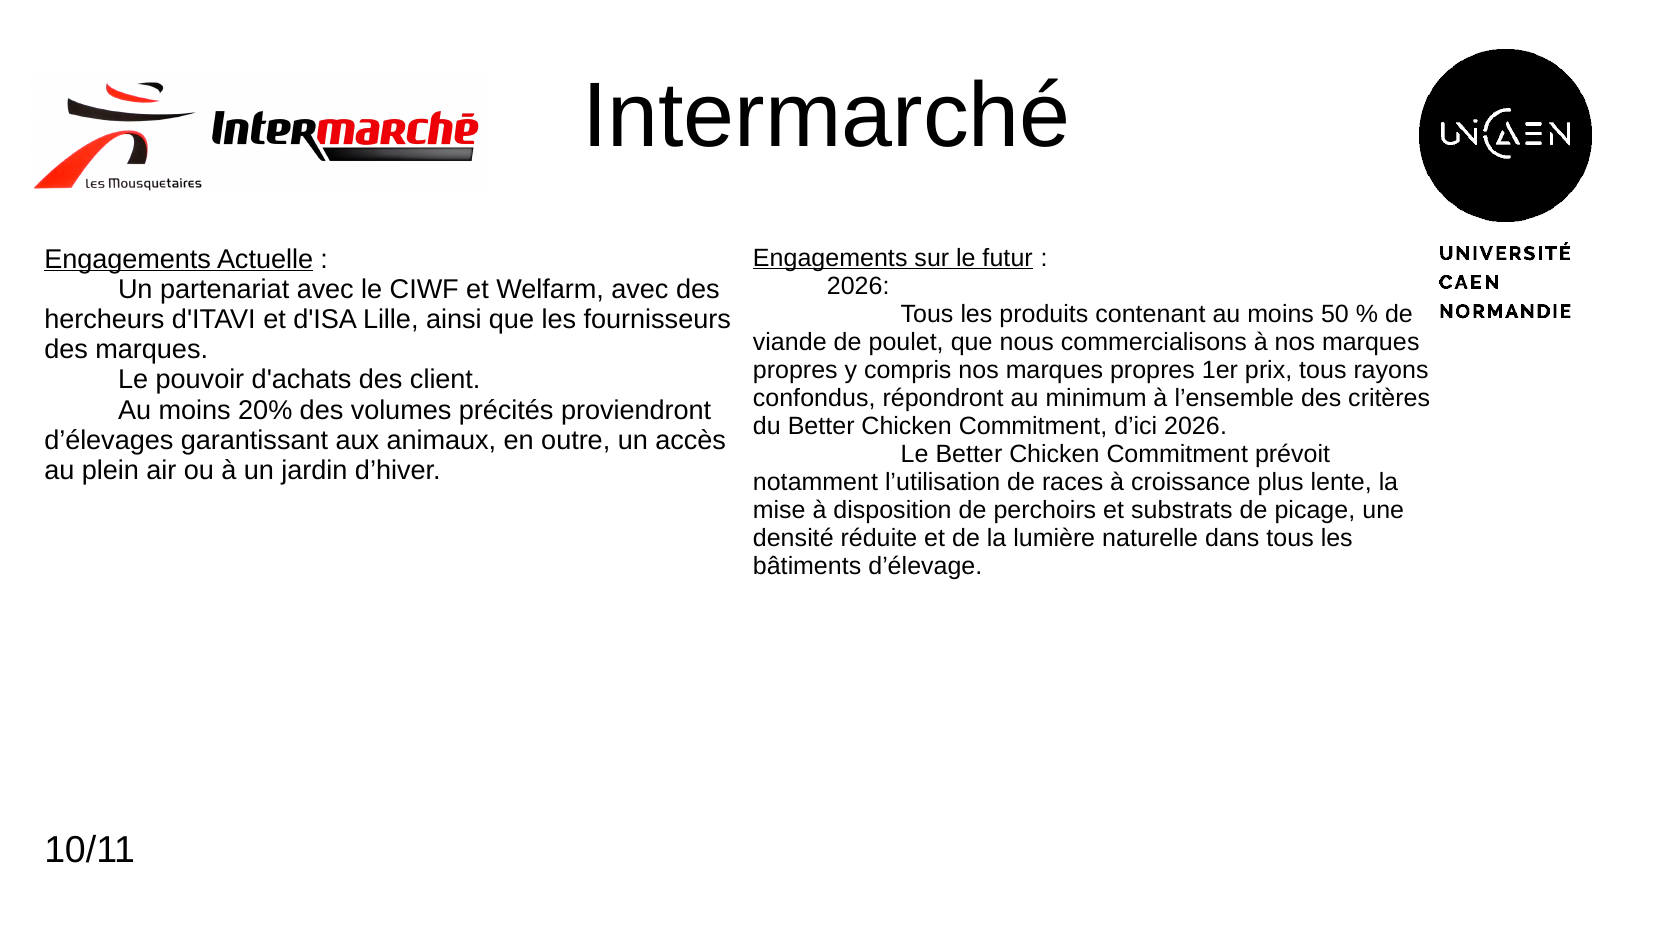

# Intermarché
Engagements Actuelle :
	Un partenariat avec le CIWF et Welfarm, avec des hercheurs d'ITAVI et d'ISA Lille, ainsi que les fournisseurs des marques.
	Le pouvoir d'achats des client.
	Au moins 20% des volumes précités proviendront d’élevages garantissant aux animaux, en outre, un accès au plein air ou à un jardin d’hiver.
Engagements sur le futur :
	2026:
		Tous les produits contenant au moins 50 % de viande de poulet, que nous commercialisons à nos marques propres y compris nos marques propres 1er prix, tous rayons confondus, répondront au minimum à l’ensemble des critères du Better Chicken Commitment, d’ici 2026.
		Le Better Chicken Commitment prévoit notamment l’utilisation de races à croissance plus lente, la mise à disposition de perchoirs et substrats de picage, une densité réduite et de la lumière naturelle dans tous les bâtiments d’élevage.